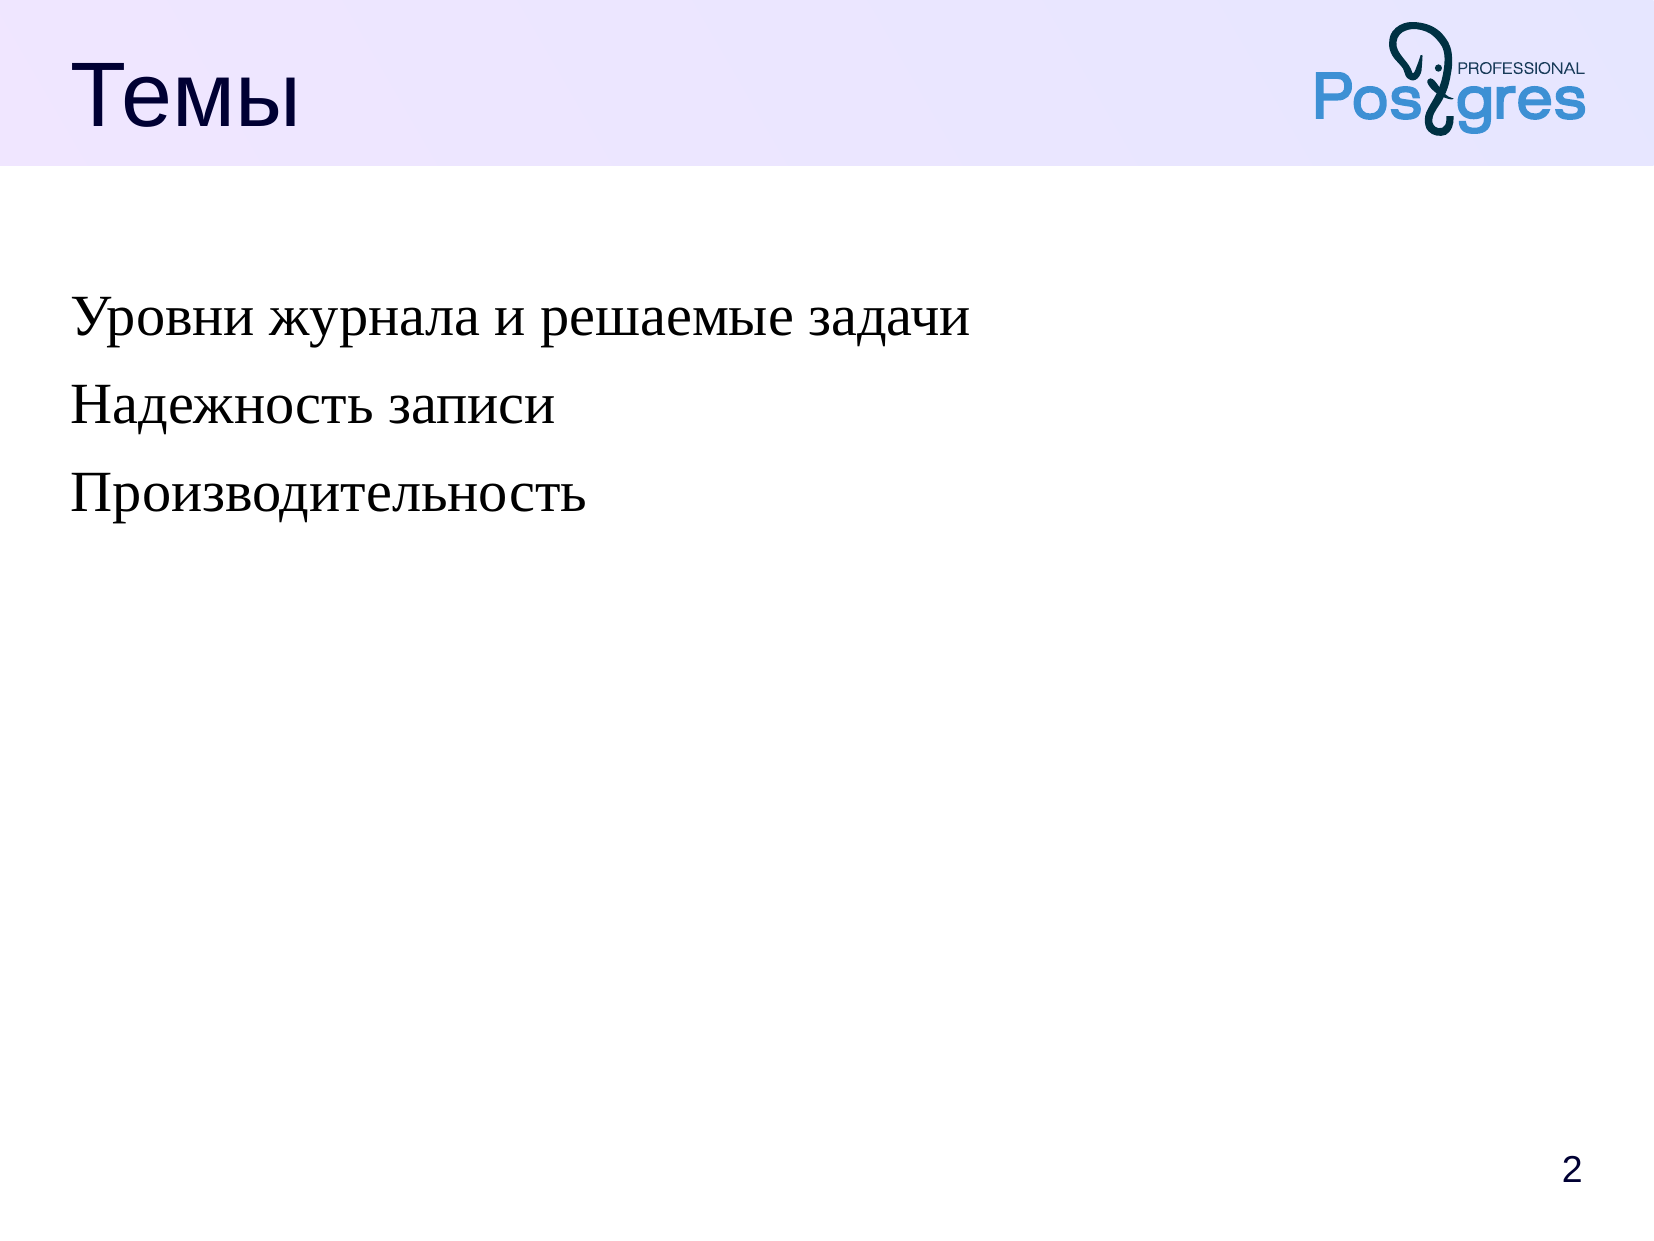

# Темы
Уровни журнала и решаемые задачи
Надежность записи
Производительность